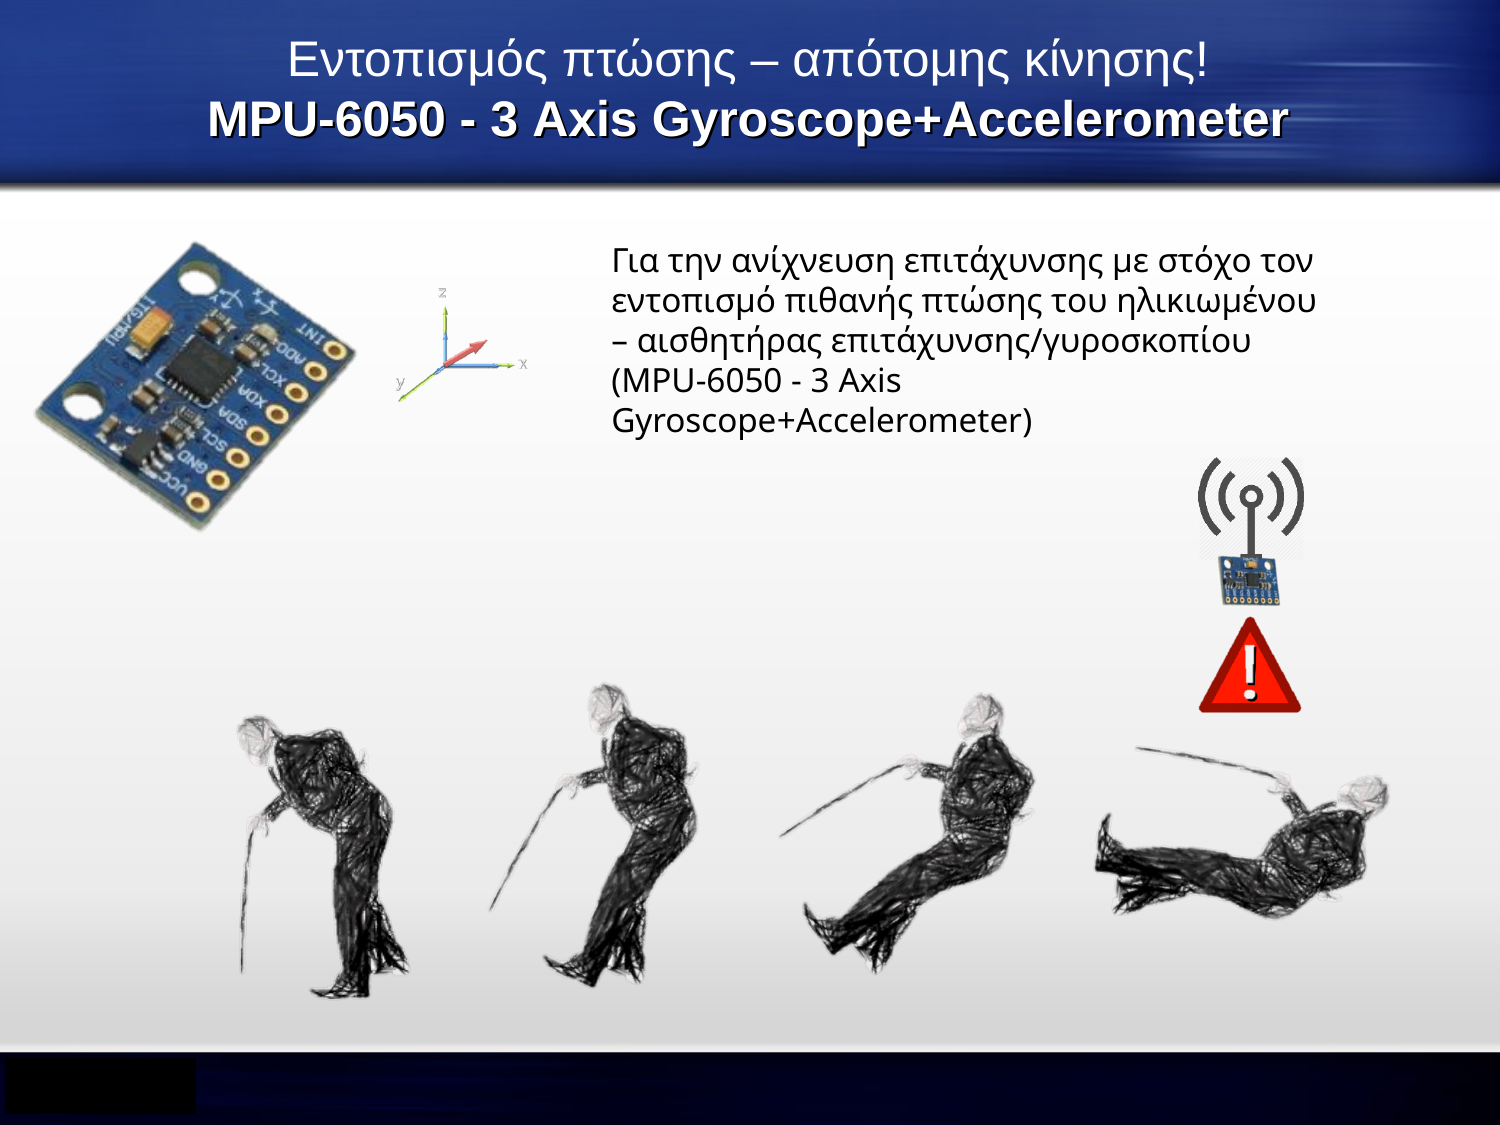

# Εντοπισμός πτώσης – απότομης κίνησης! MPU-6050 - 3 Axis Gyroscope+Accelerometer
Για την ανίχνευση επιτάχυνσης με στόχο τον εντοπισμό πιθανής πτώσης του ηλικιωμένου – αισθητήρας επιτάχυνσης/γυροσκοπίου (MPU-6050 - 3 Axis Gyroscope+Accelerometer)